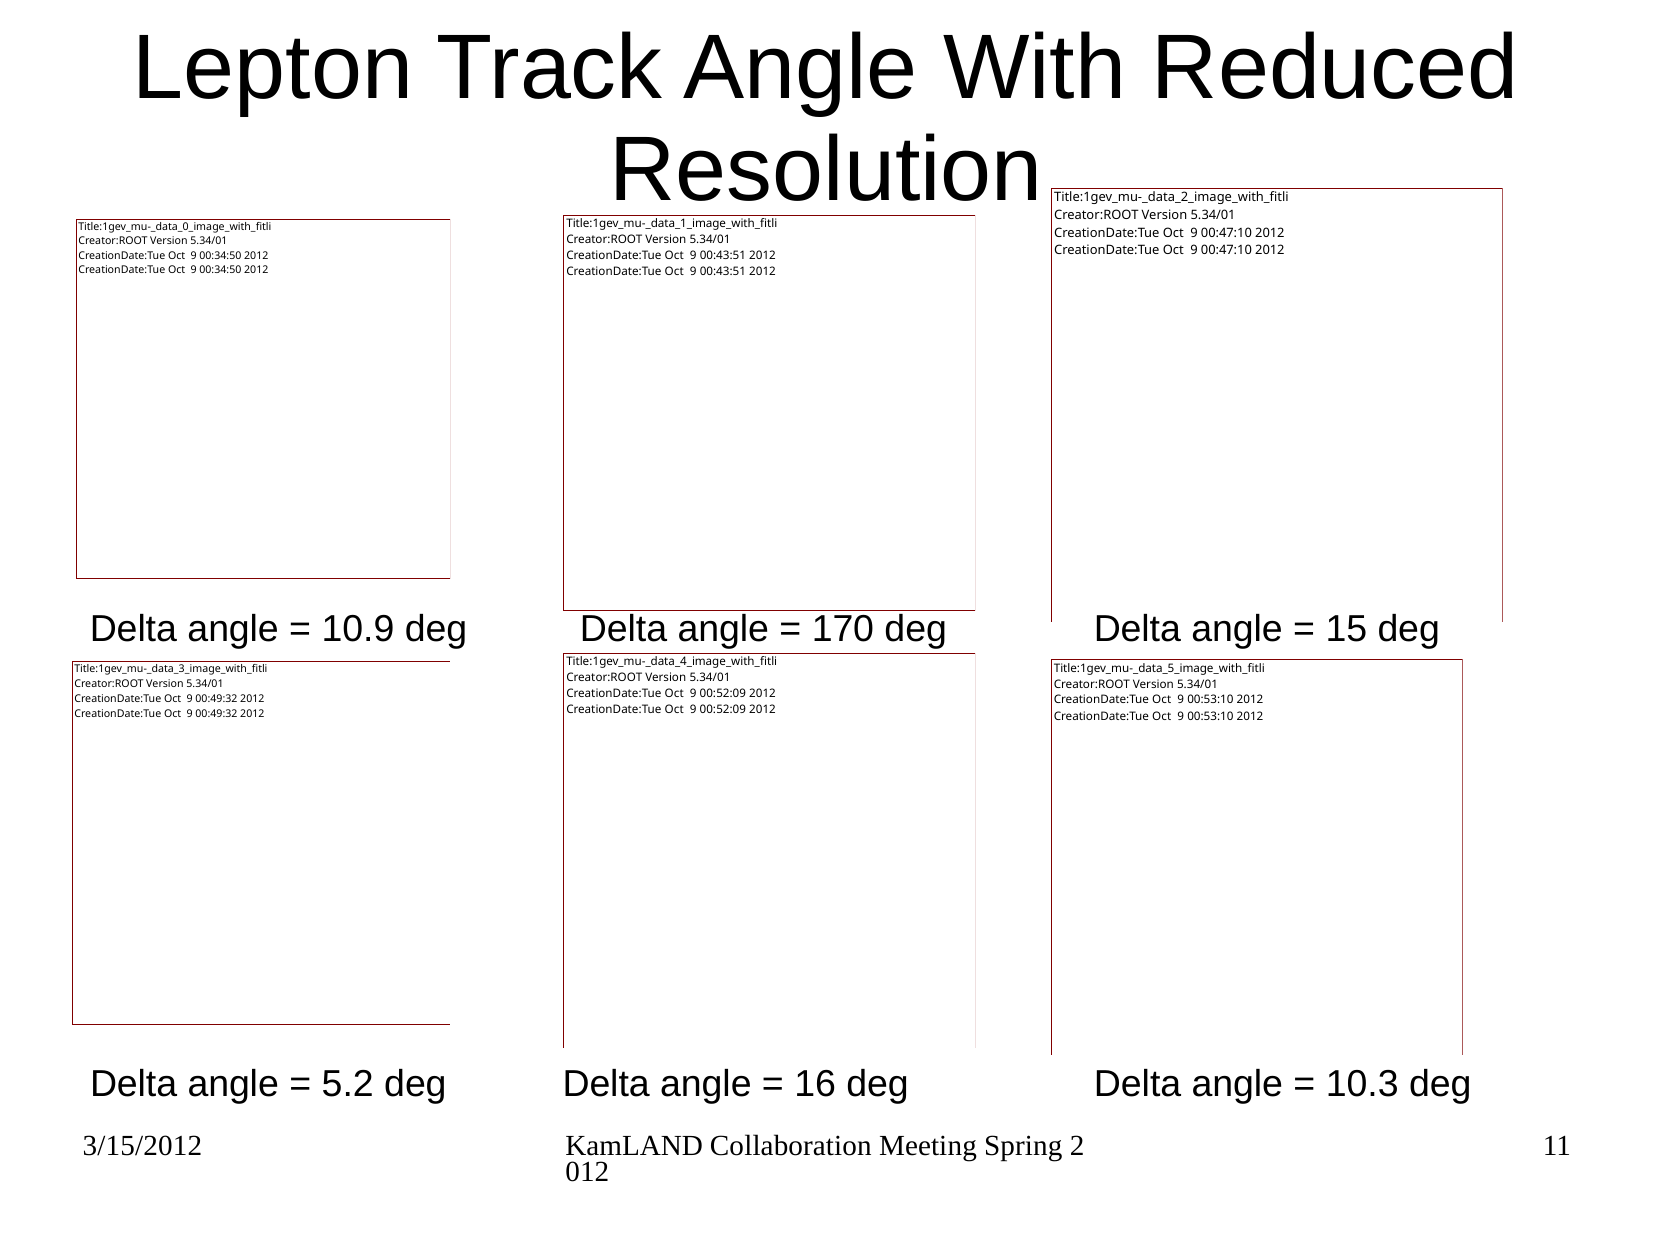

# Lepton Track Angle With Reduced Resolution
Delta angle = 10.9 deg
Delta angle = 170 deg
Delta angle = 15 deg
Delta angle = 5.2 deg
Delta angle = 16 deg
Delta angle = 10.3 deg
3/15/2012
KamLAND Collaboration Meeting Spring 2012
11